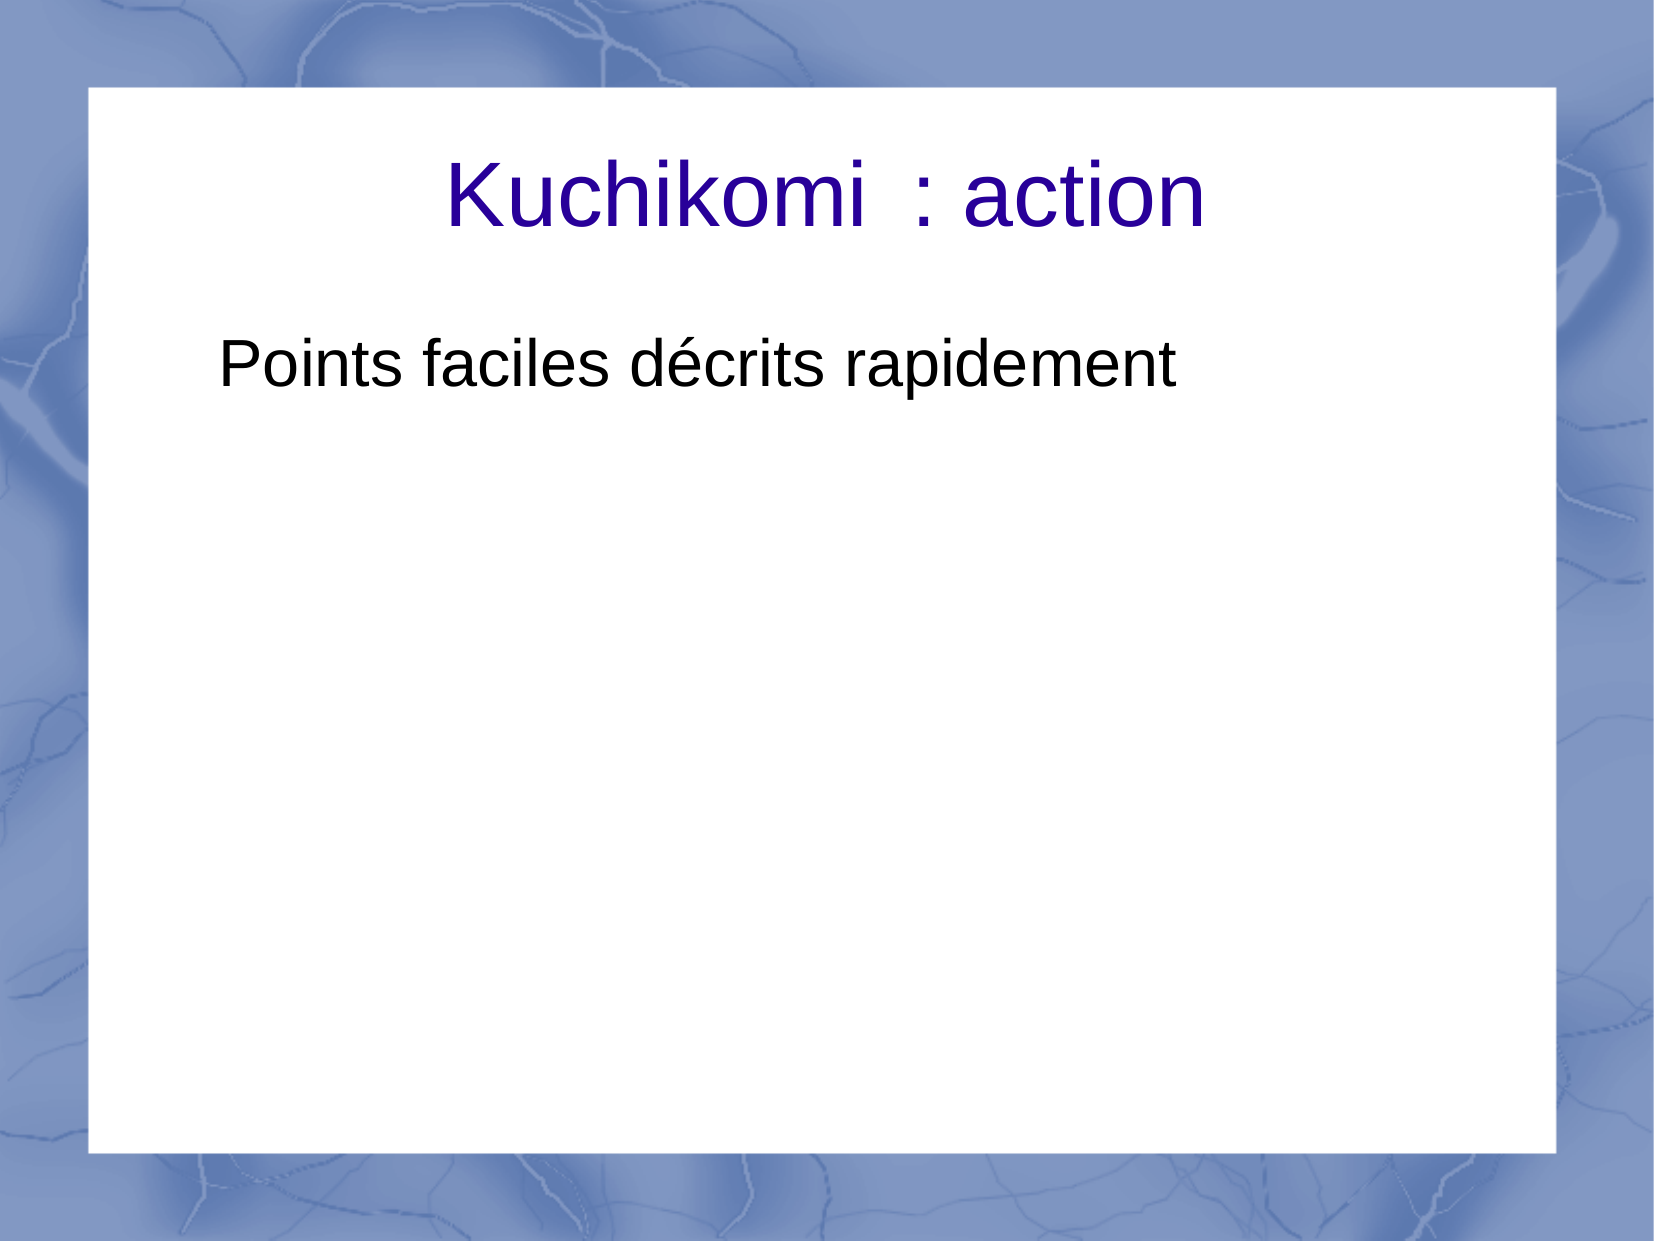

# Kuchikomi  : action
Points faciles décrits rapidement